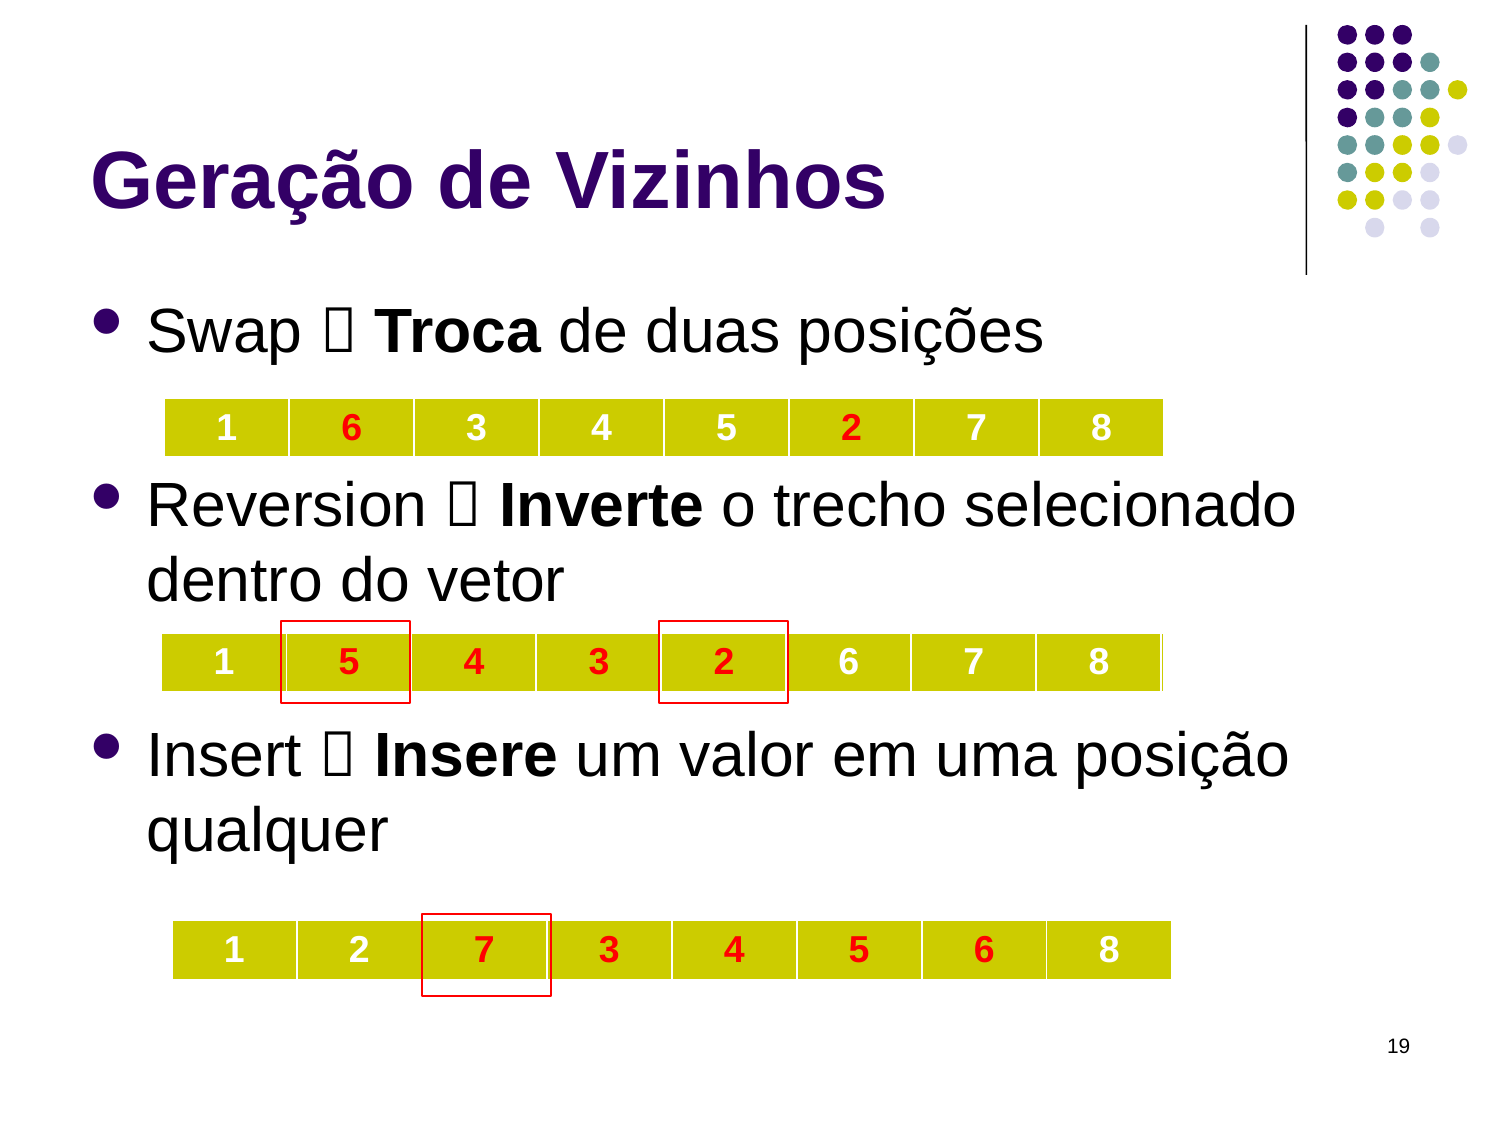

# Geração de Vizinhos
Swap  Troca de duas posições
Reversion  Inverte o trecho selecionado dentro do vetor
Insert  Insere um valor em uma posição qualquer
| 1 | 2 | 3 | 4 | 5 | 6 | 7 | 8 |
| --- | --- | --- | --- | --- | --- | --- | --- |
| 1 | 6 | 3 | 4 | 5 | 2 | 7 | 8 |
| --- | --- | --- | --- | --- | --- | --- | --- |
| 1 | 5 | 4 | 3 | 2 | 6 | 7 | 8 |
| --- | --- | --- | --- | --- | --- | --- | --- |
| 1 | 2 | 3 | 4 | 5 | 6 | 7 | 8 |
| --- | --- | --- | --- | --- | --- | --- | --- |
| 1 | 2 | 7 | 3 | 4 | 5 | 6 | 8 |
| --- | --- | --- | --- | --- | --- | --- | --- |
| 1 | 2 | 3 | 4 | 5 | 6 | 7 | 8 |
| --- | --- | --- | --- | --- | --- | --- | --- |